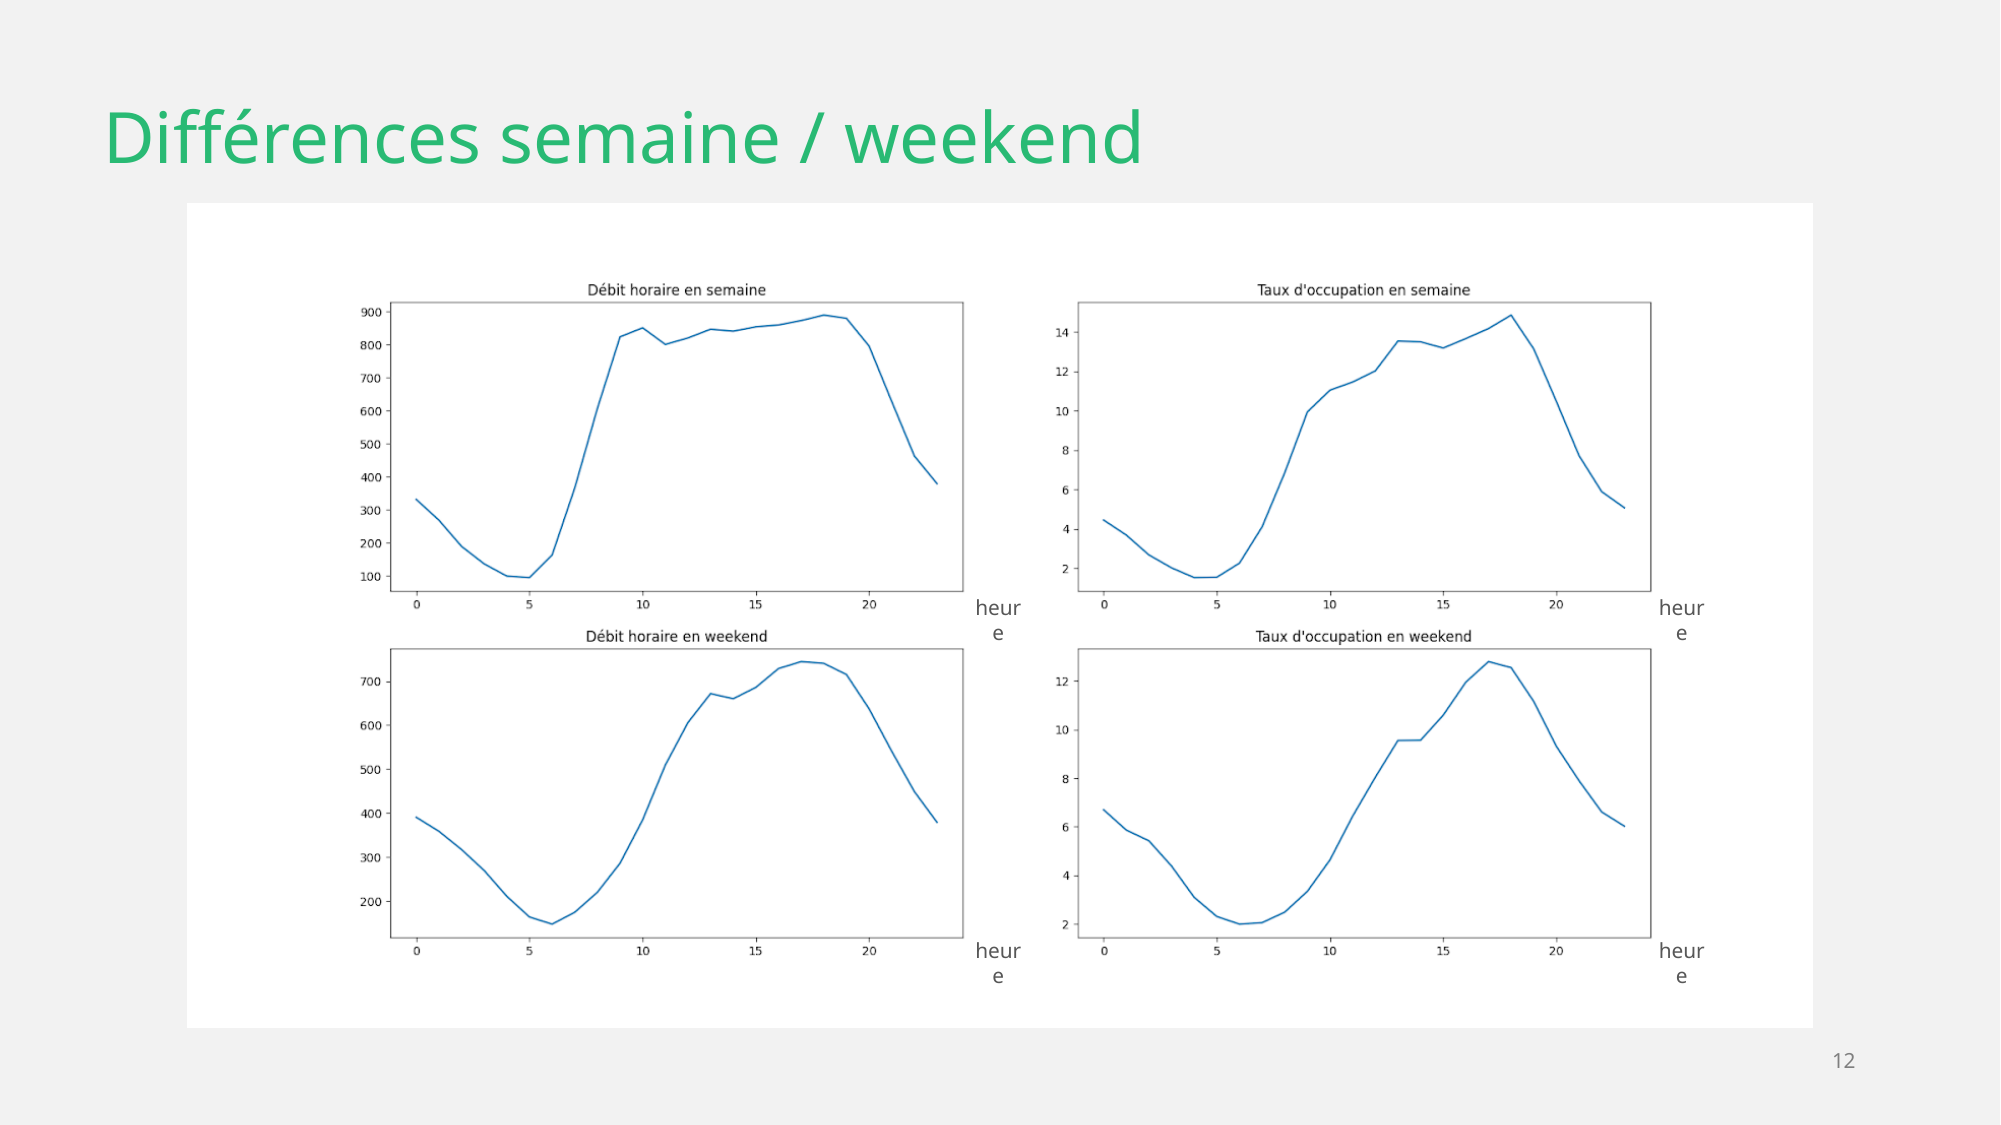

# Différences semaine / weekend
heure
heure
heure
heure